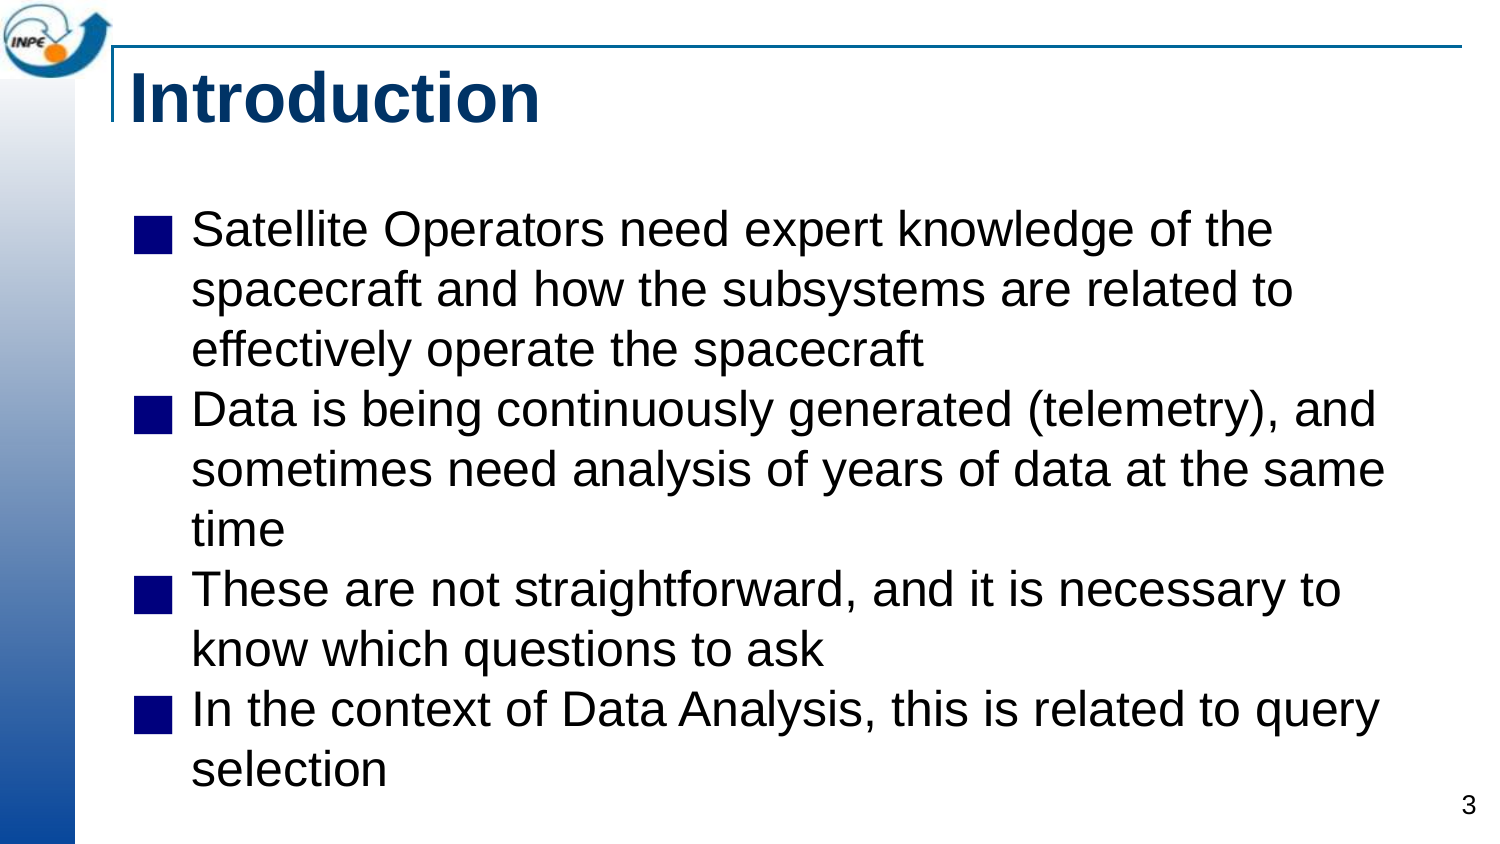

# Introduction
Satellite Operators need expert knowledge of the spacecraft and how the subsystems are related to effectively operate the spacecraft
Data is being continuously generated (telemetry), and sometimes need analysis of years of data at the same time
These are not straightforward, and it is necessary to know which questions to ask
In the context of Data Analysis, this is related to query selection